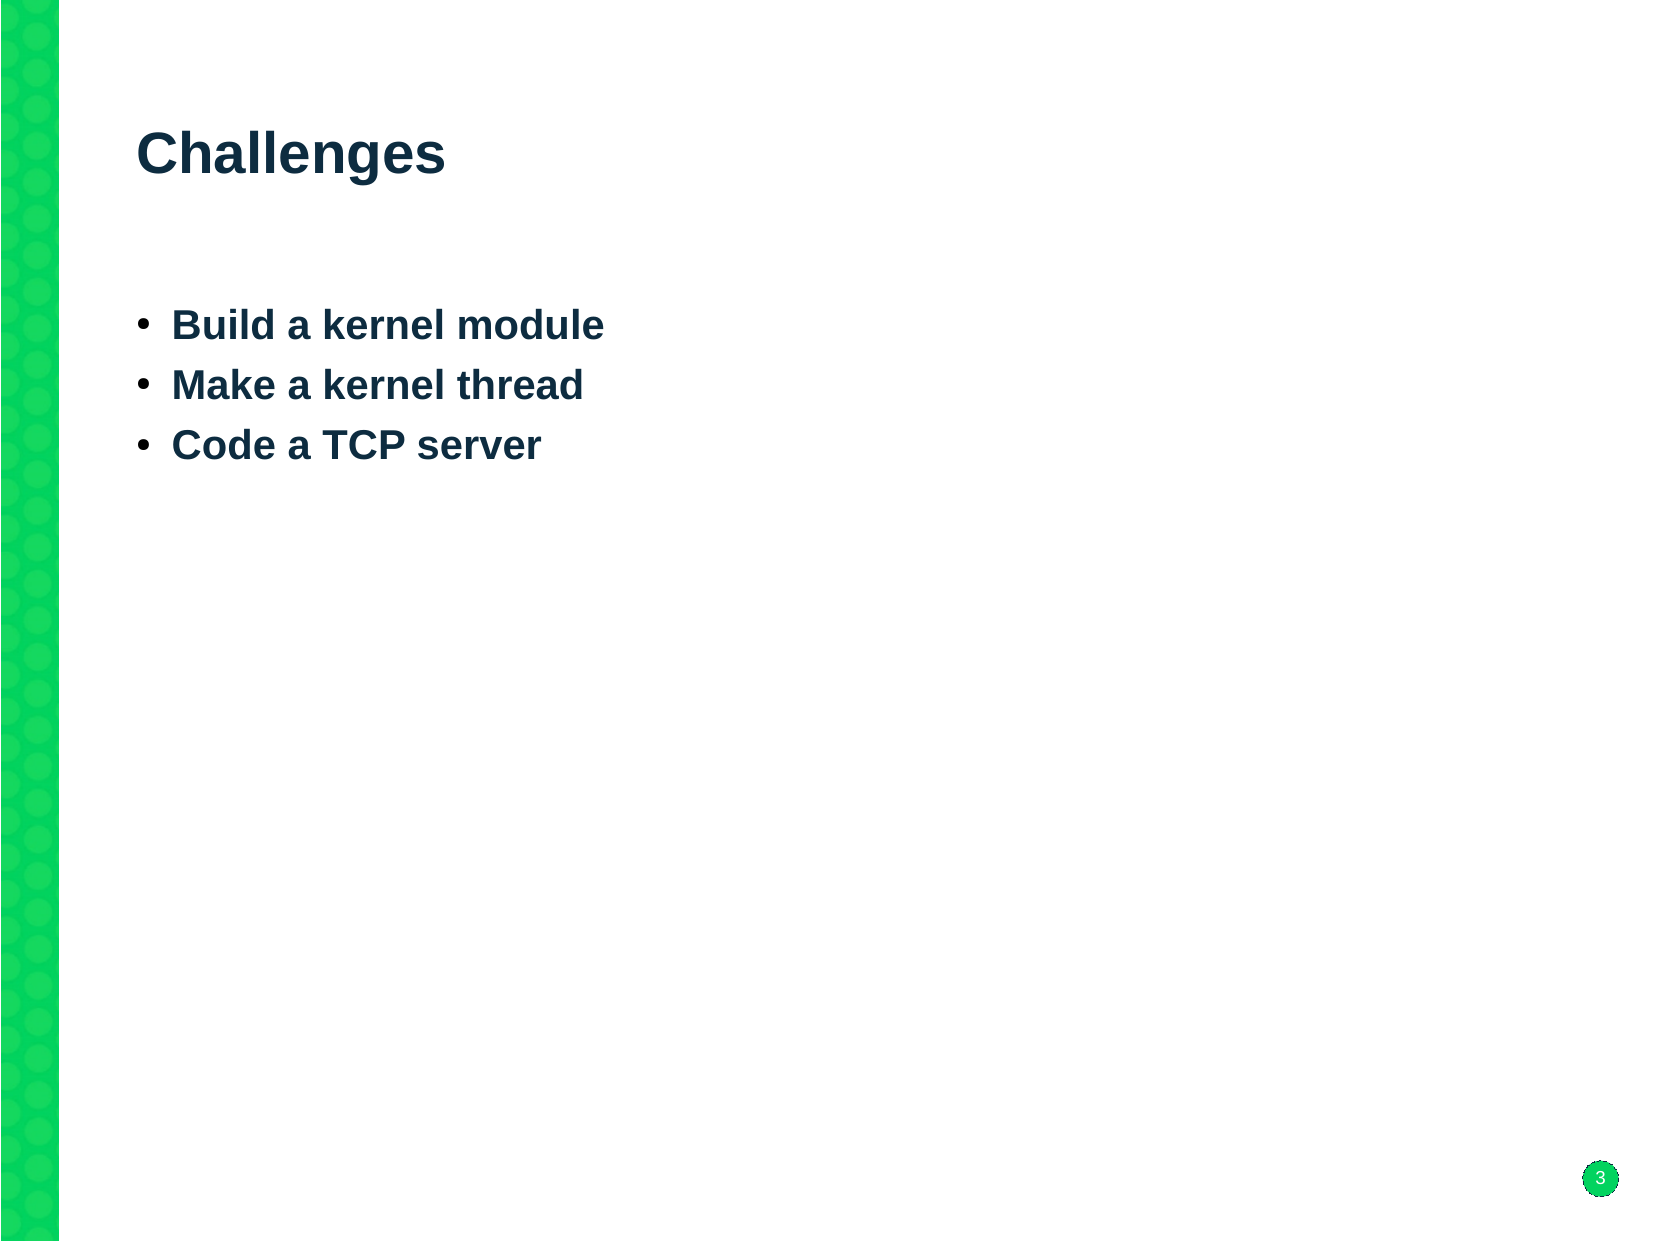

# Challenges
Build a kernel module
Make a kernel thread
Code a TCP server
3